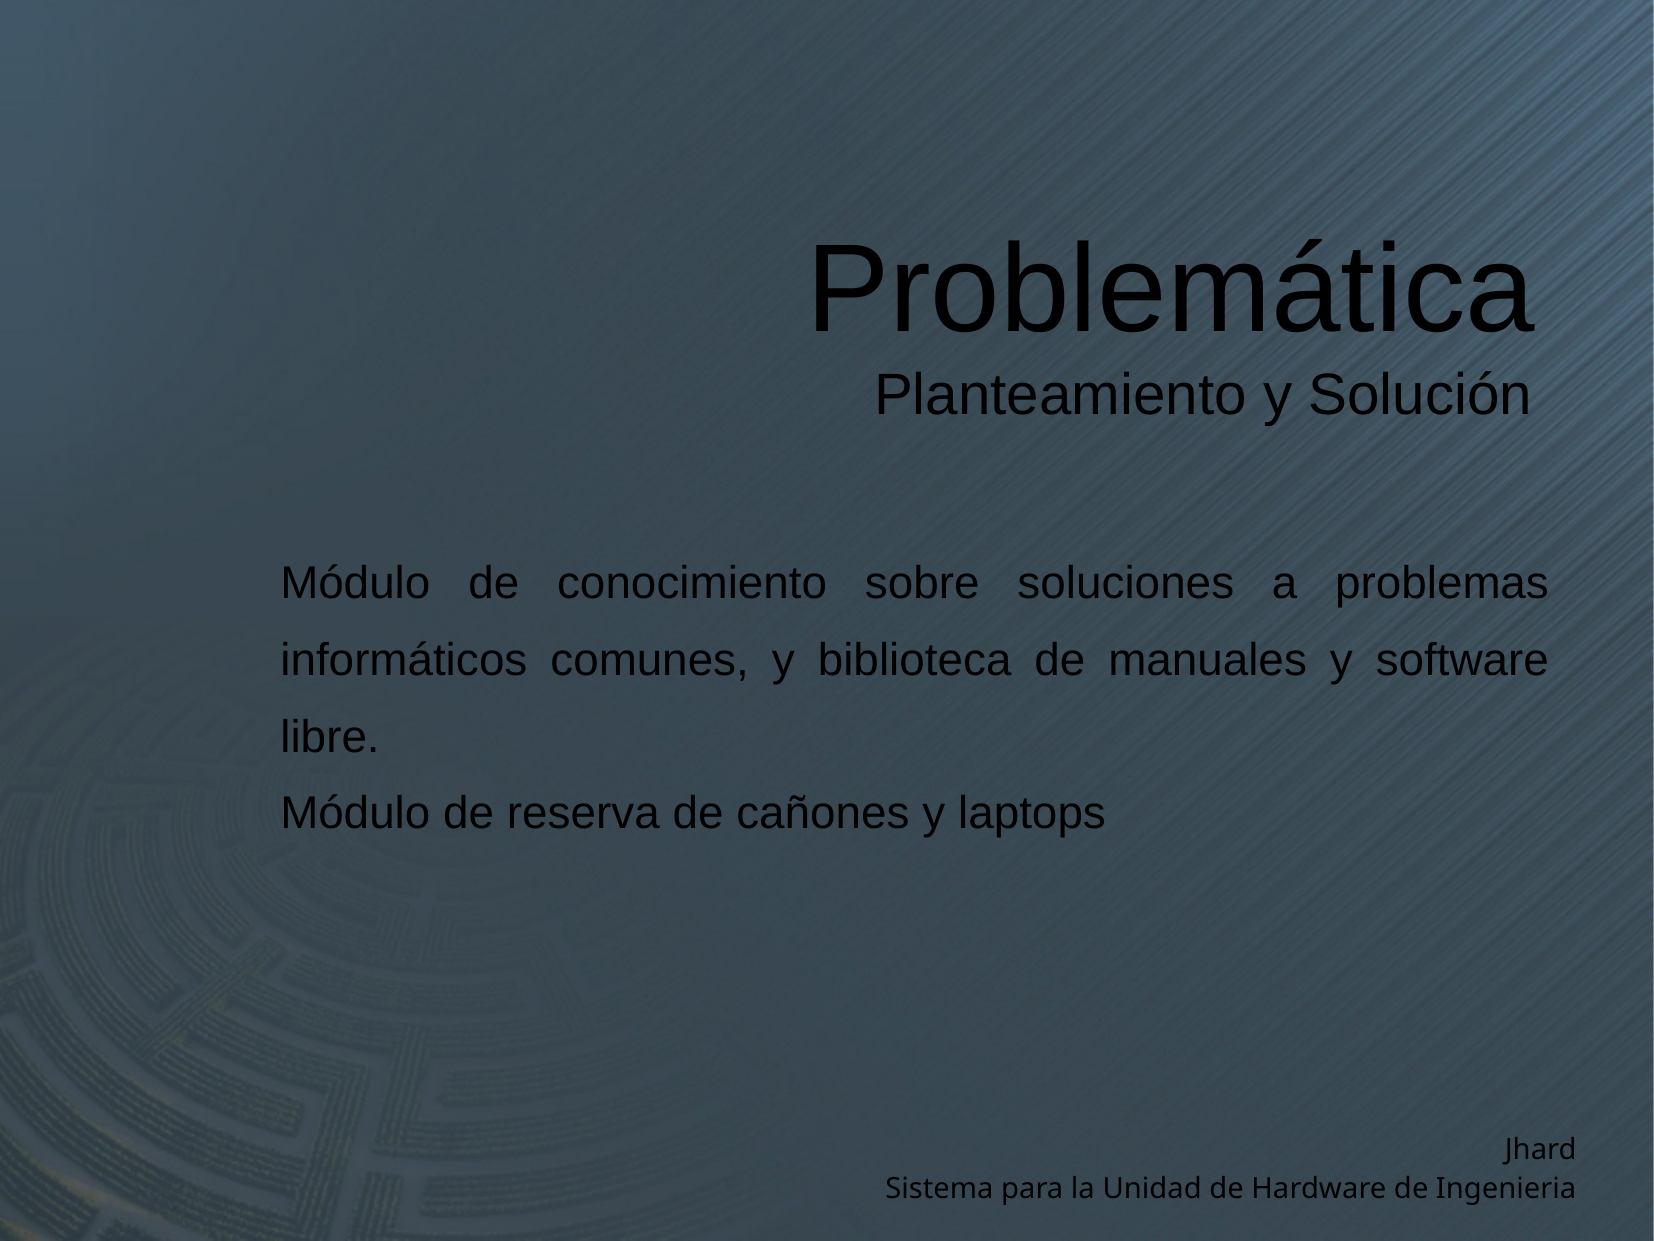

# Problemática
Planteamiento y Solución
Módulo de conocimiento sobre soluciones a problemas informáticos comunes, y biblioteca de manuales y software libre.
Módulo de reserva de cañones y laptops